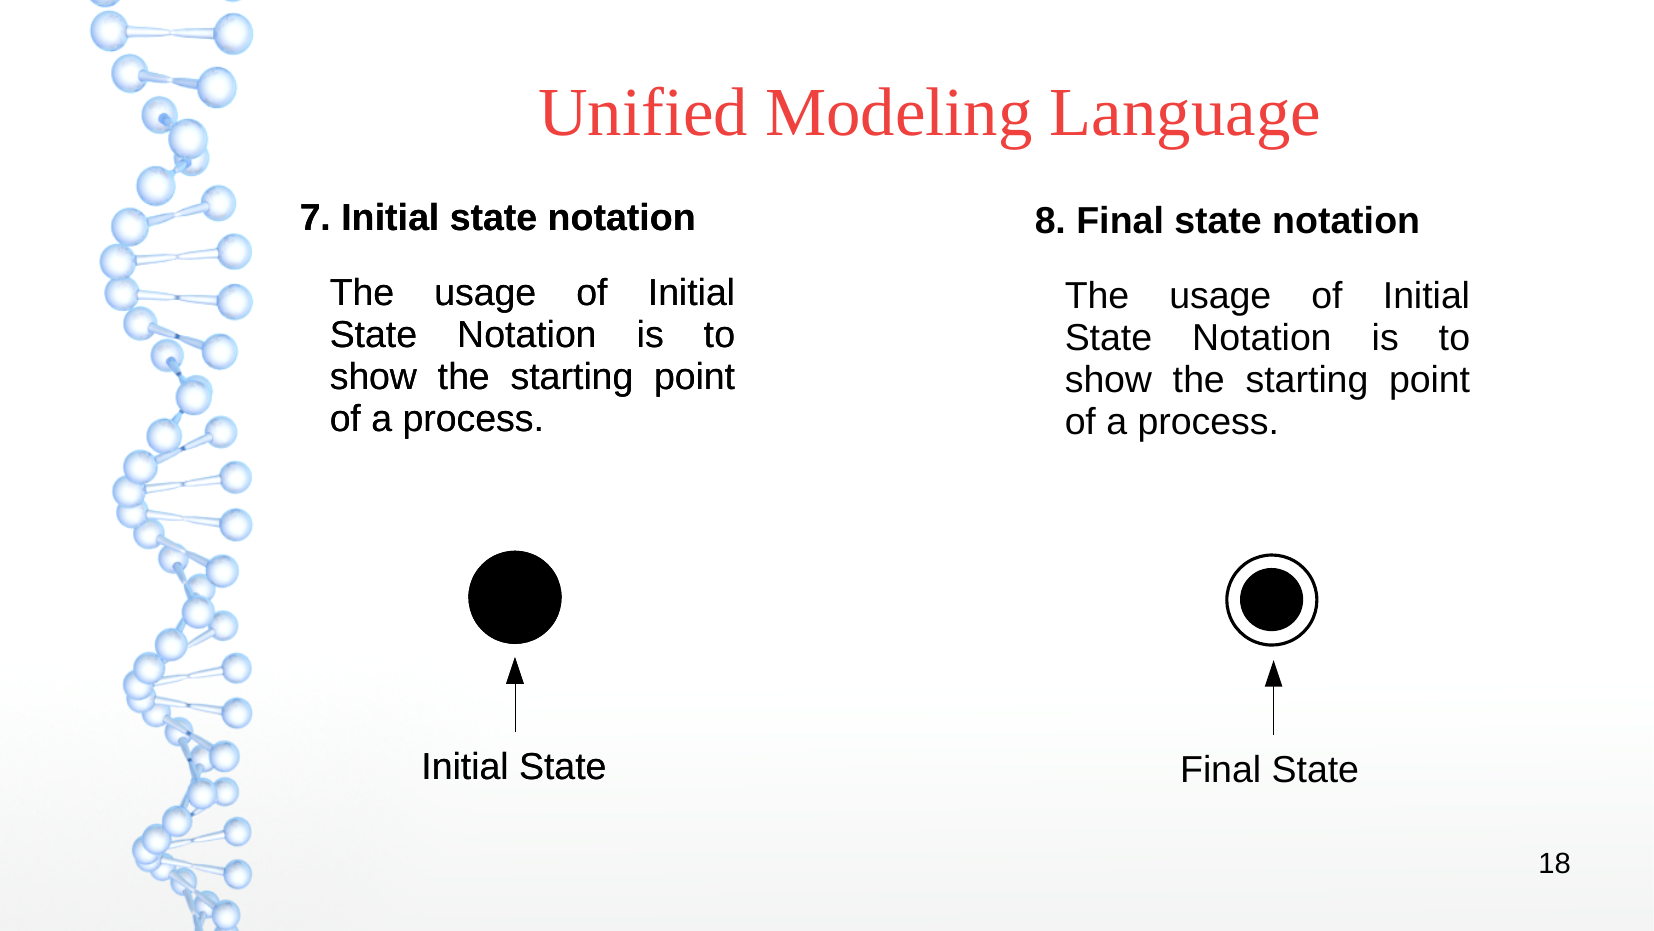

# Unified Modeling Language
7. Initial state notation
7. Initial state notation
8. Final state notation
The usage of Initial State Notation is to show the starting point of a process.
The usage of Initial State Notation is to show the starting point of a process.
The usage of Initial State Notation is to show the starting point of a process.
Initial State
Initial State
Final State
18